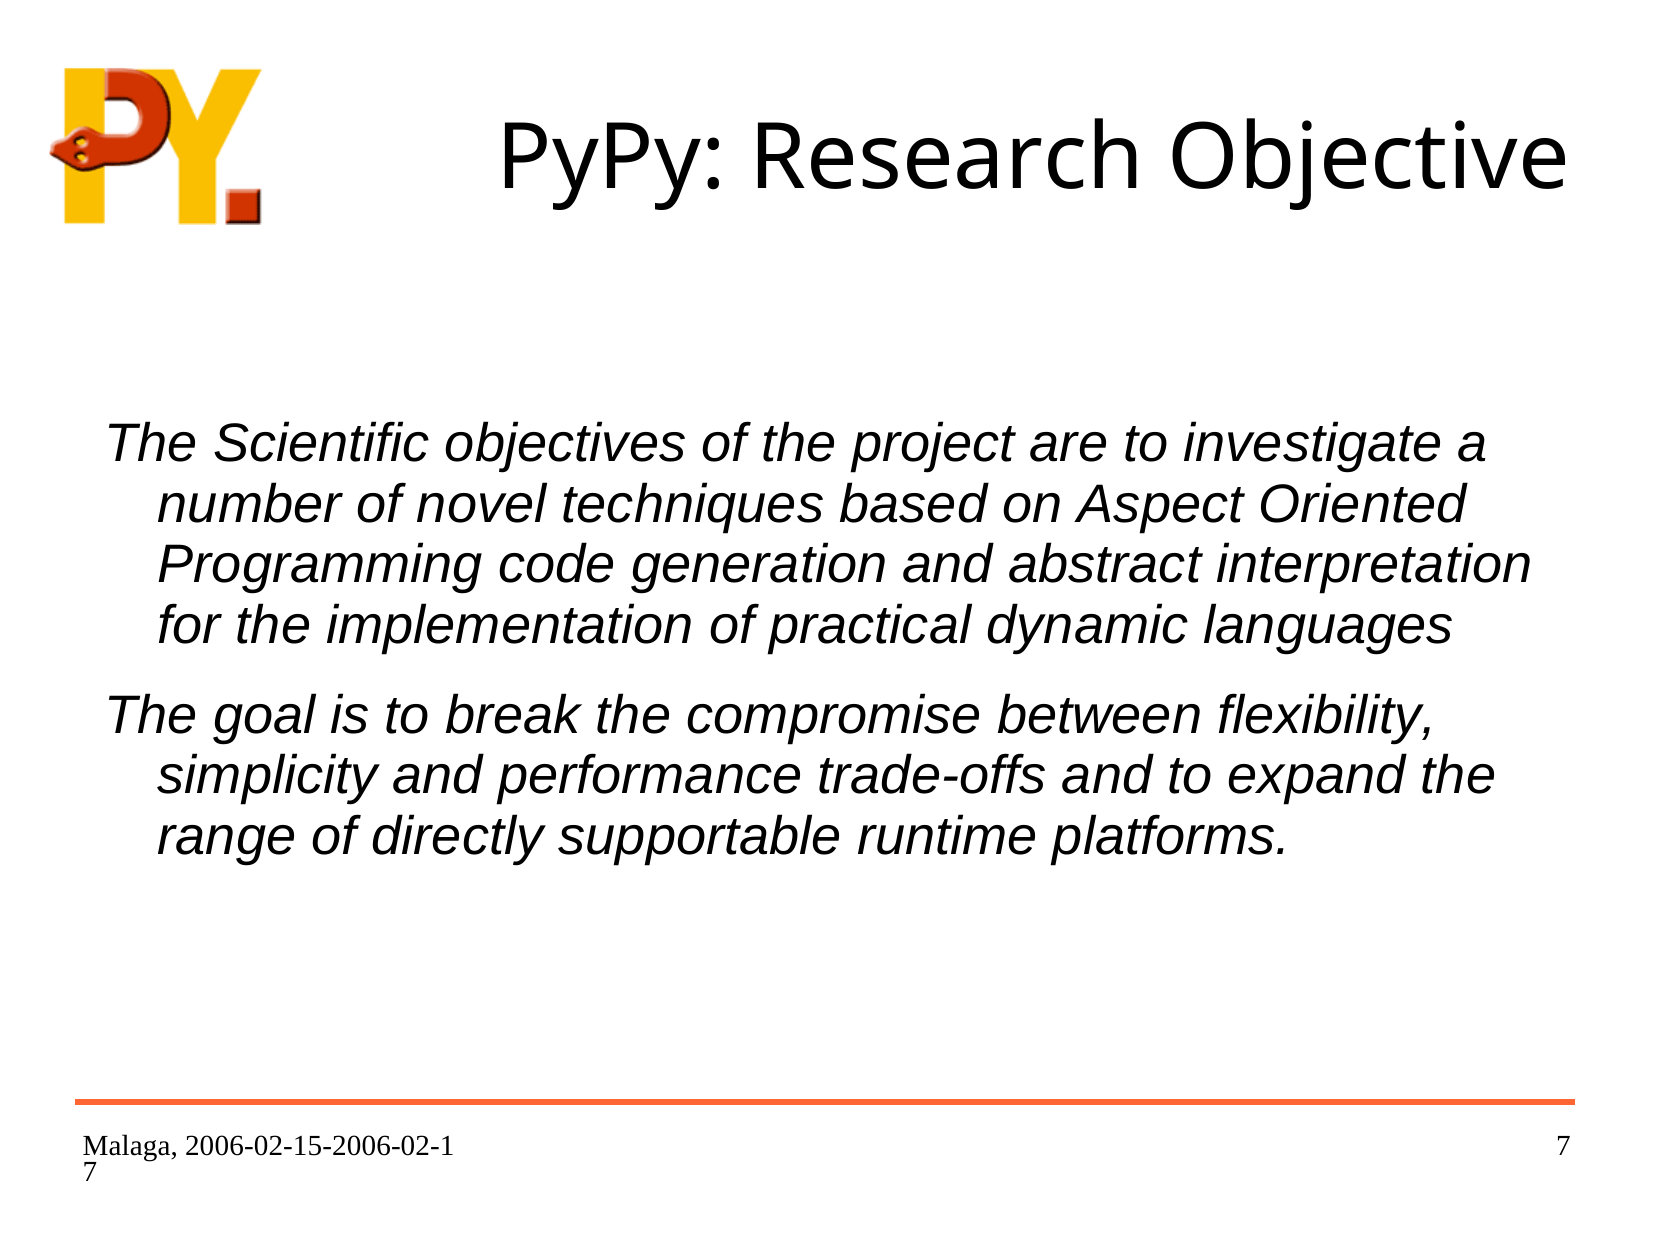

# PyPy: Research Objective
The Scientific objectives of the project are to investigate a number of novel techniques based on Aspect Oriented Programming code generation and abstract interpretation for the implementation of practical dynamic languages
The goal is to break the compromise between flexibility, simplicity and performance trade-offs and to expand the range of directly supportable runtime platforms.
Malaga, 2006-02-15-2006-02-17
7